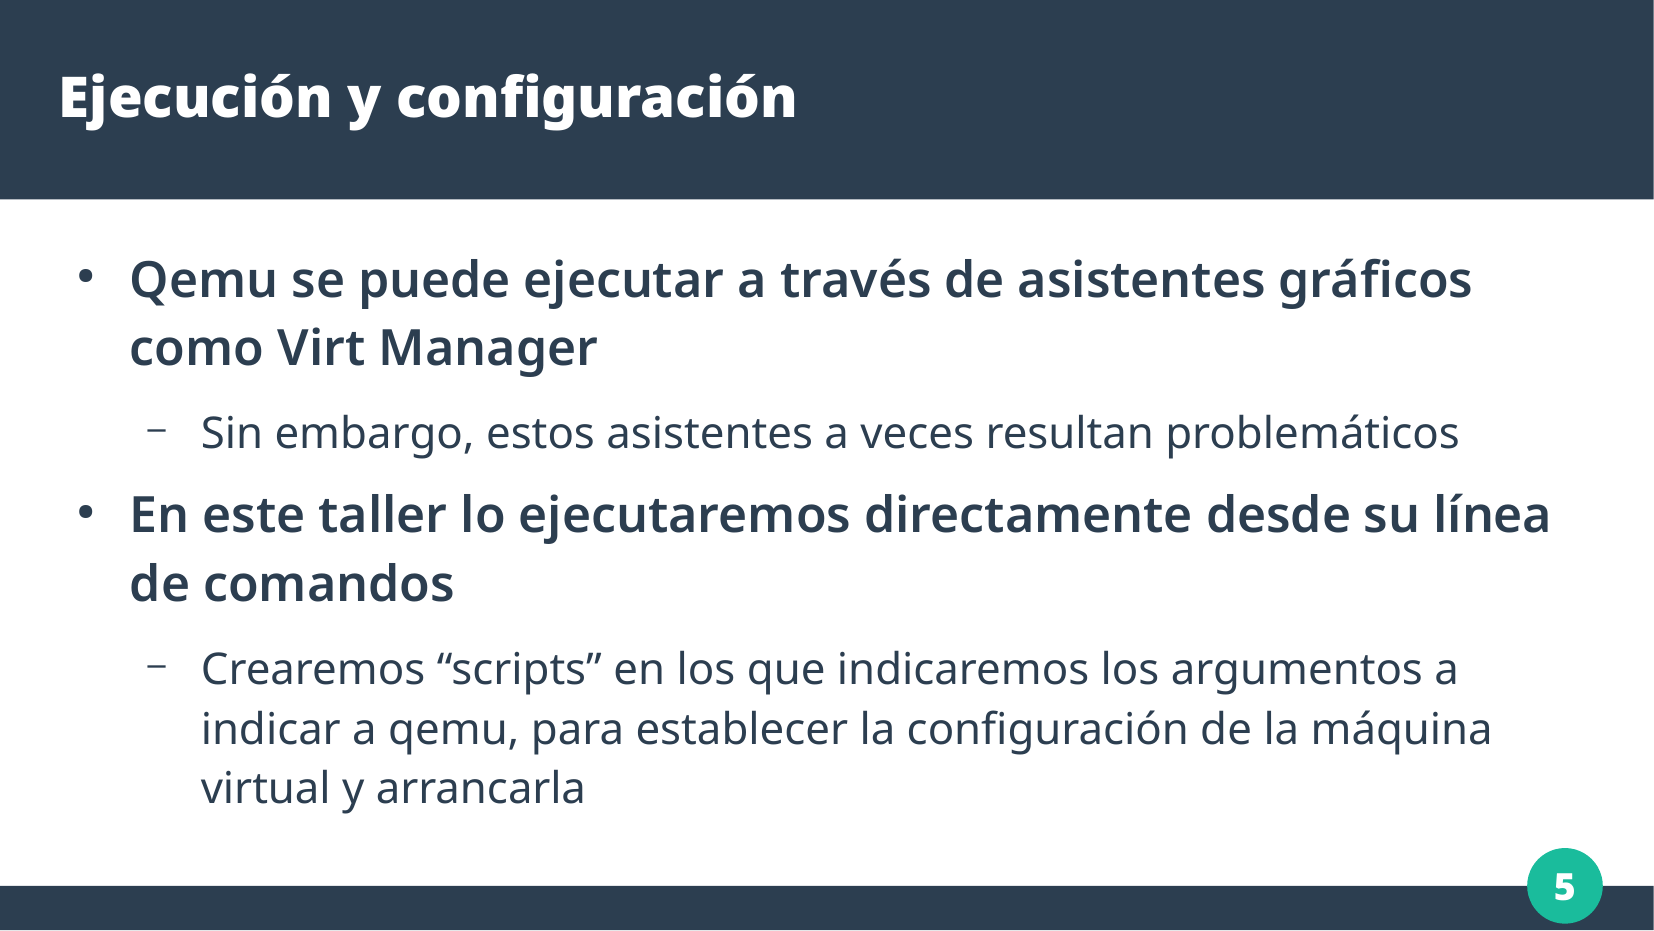

# Ejecución y configuración
Qemu se puede ejecutar a través de asistentes gráficos como Virt Manager
Sin embargo, estos asistentes a veces resultan problemáticos
En este taller lo ejecutaremos directamente desde su línea de comandos
Crearemos “scripts” en los que indicaremos los argumentos a indicar a qemu, para establecer la configuración de la máquina virtual y arrancarla